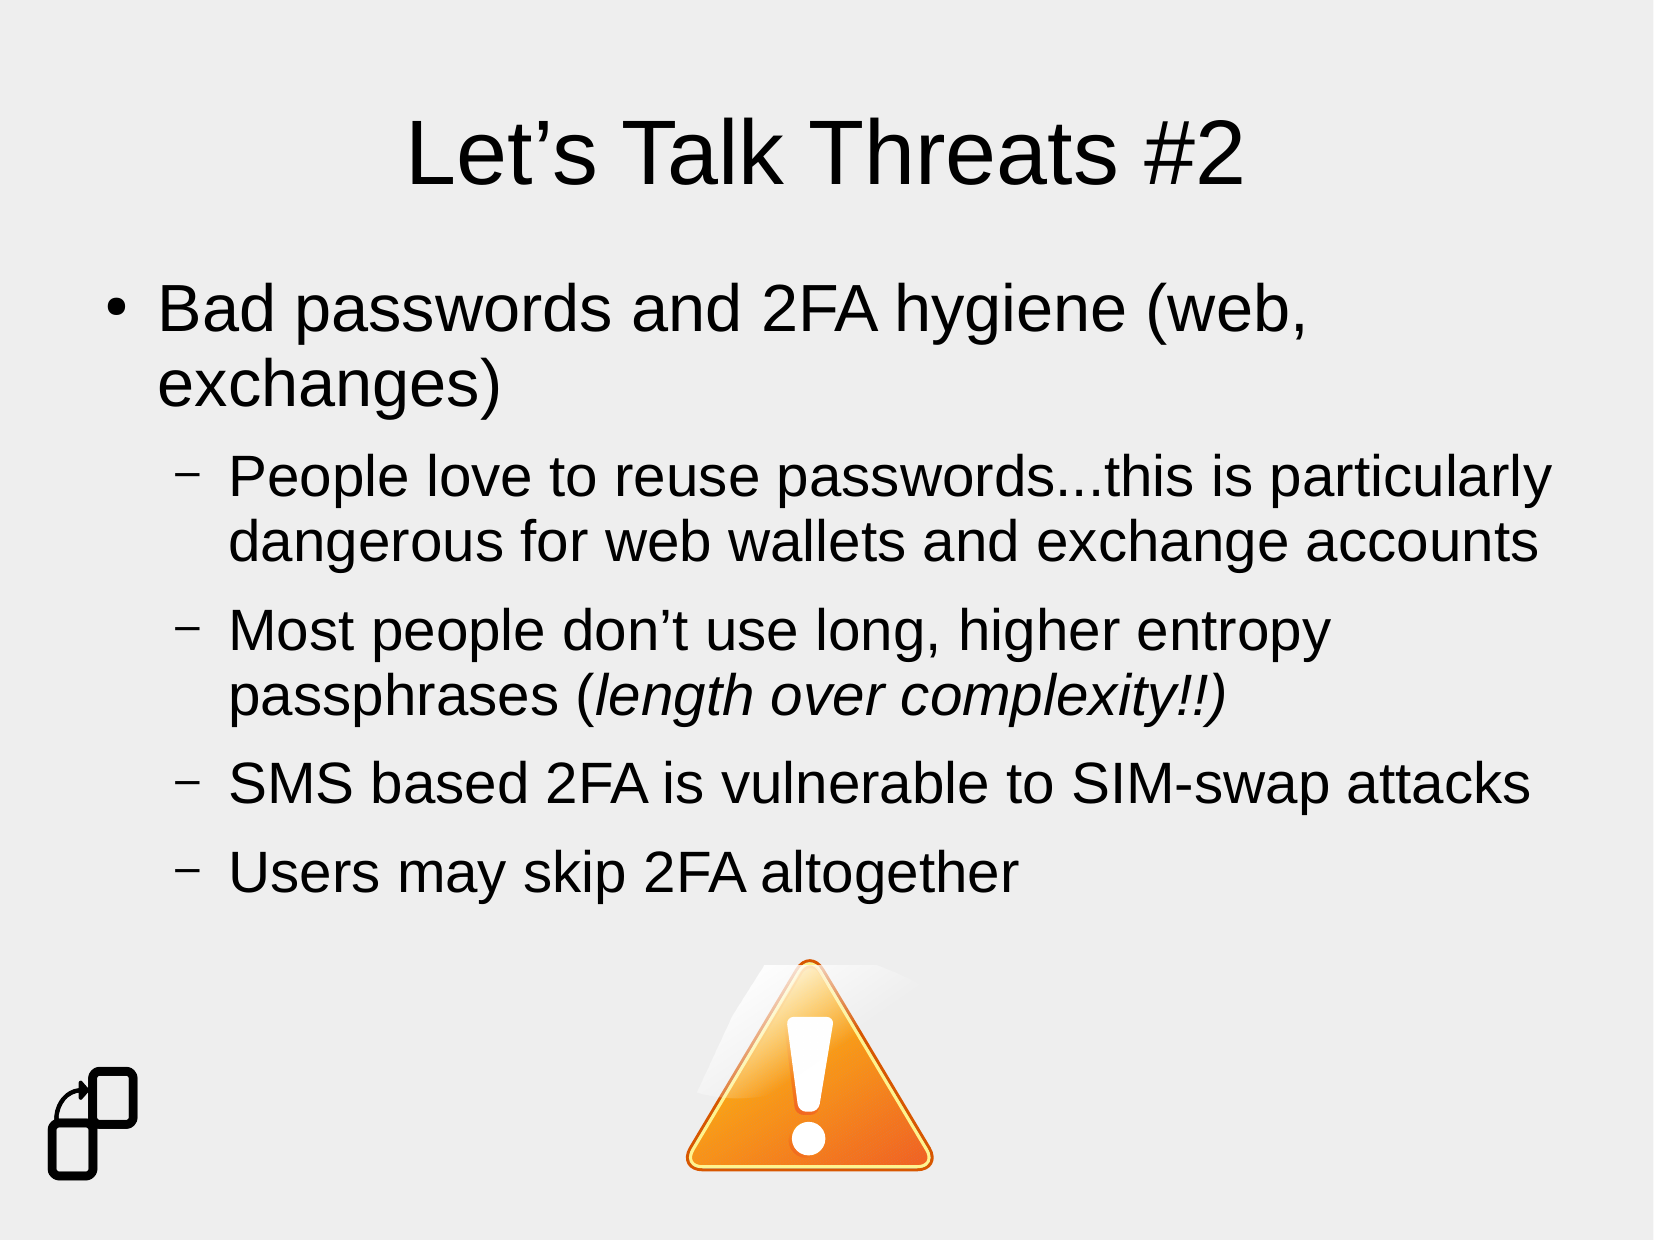

# Let’s Talk Threats #2
Bad passwords and 2FA hygiene (web, exchanges)
People love to reuse passwords...this is particularly dangerous for web wallets and exchange accounts
Most people don’t use long, higher entropy passphrases (length over complexity!!)
SMS based 2FA is vulnerable to SIM-swap attacks
Users may skip 2FA altogether